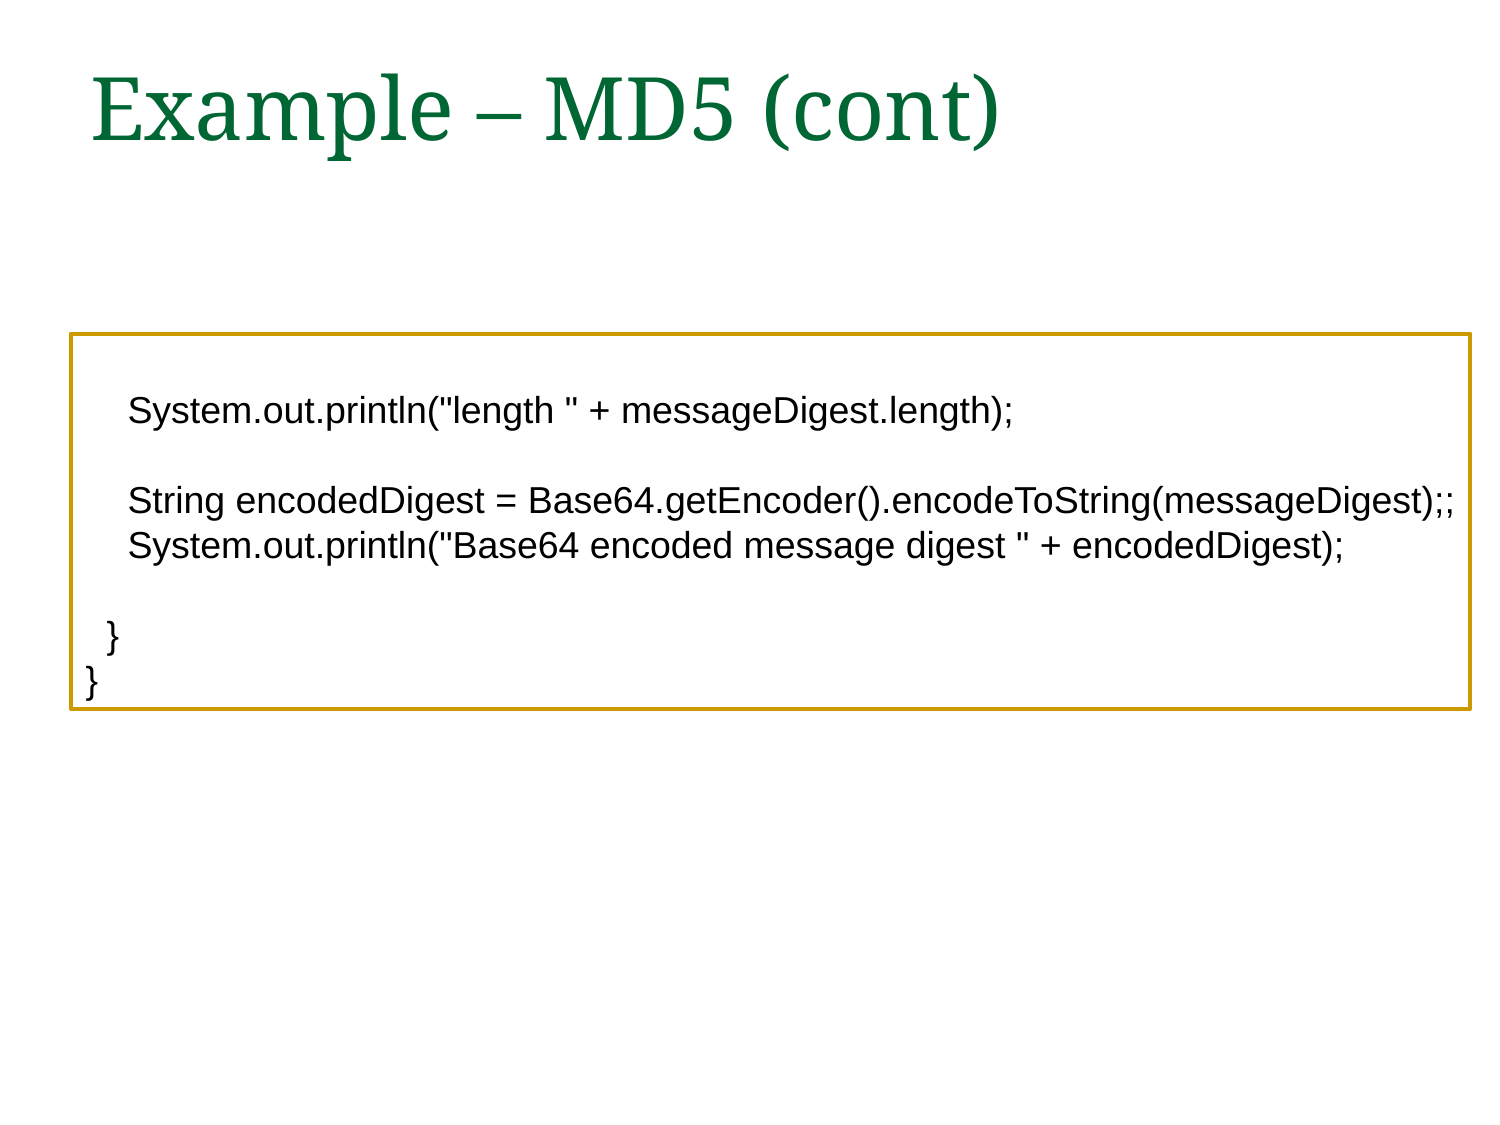

# Example – MD5 (cont)
 System.out.println("length " + messageDigest.length);
 String encodedDigest = Base64.getEncoder().encodeToString(messageDigest);;
 System.out.println("Base64 encoded message digest " + encodedDigest);
 }
}